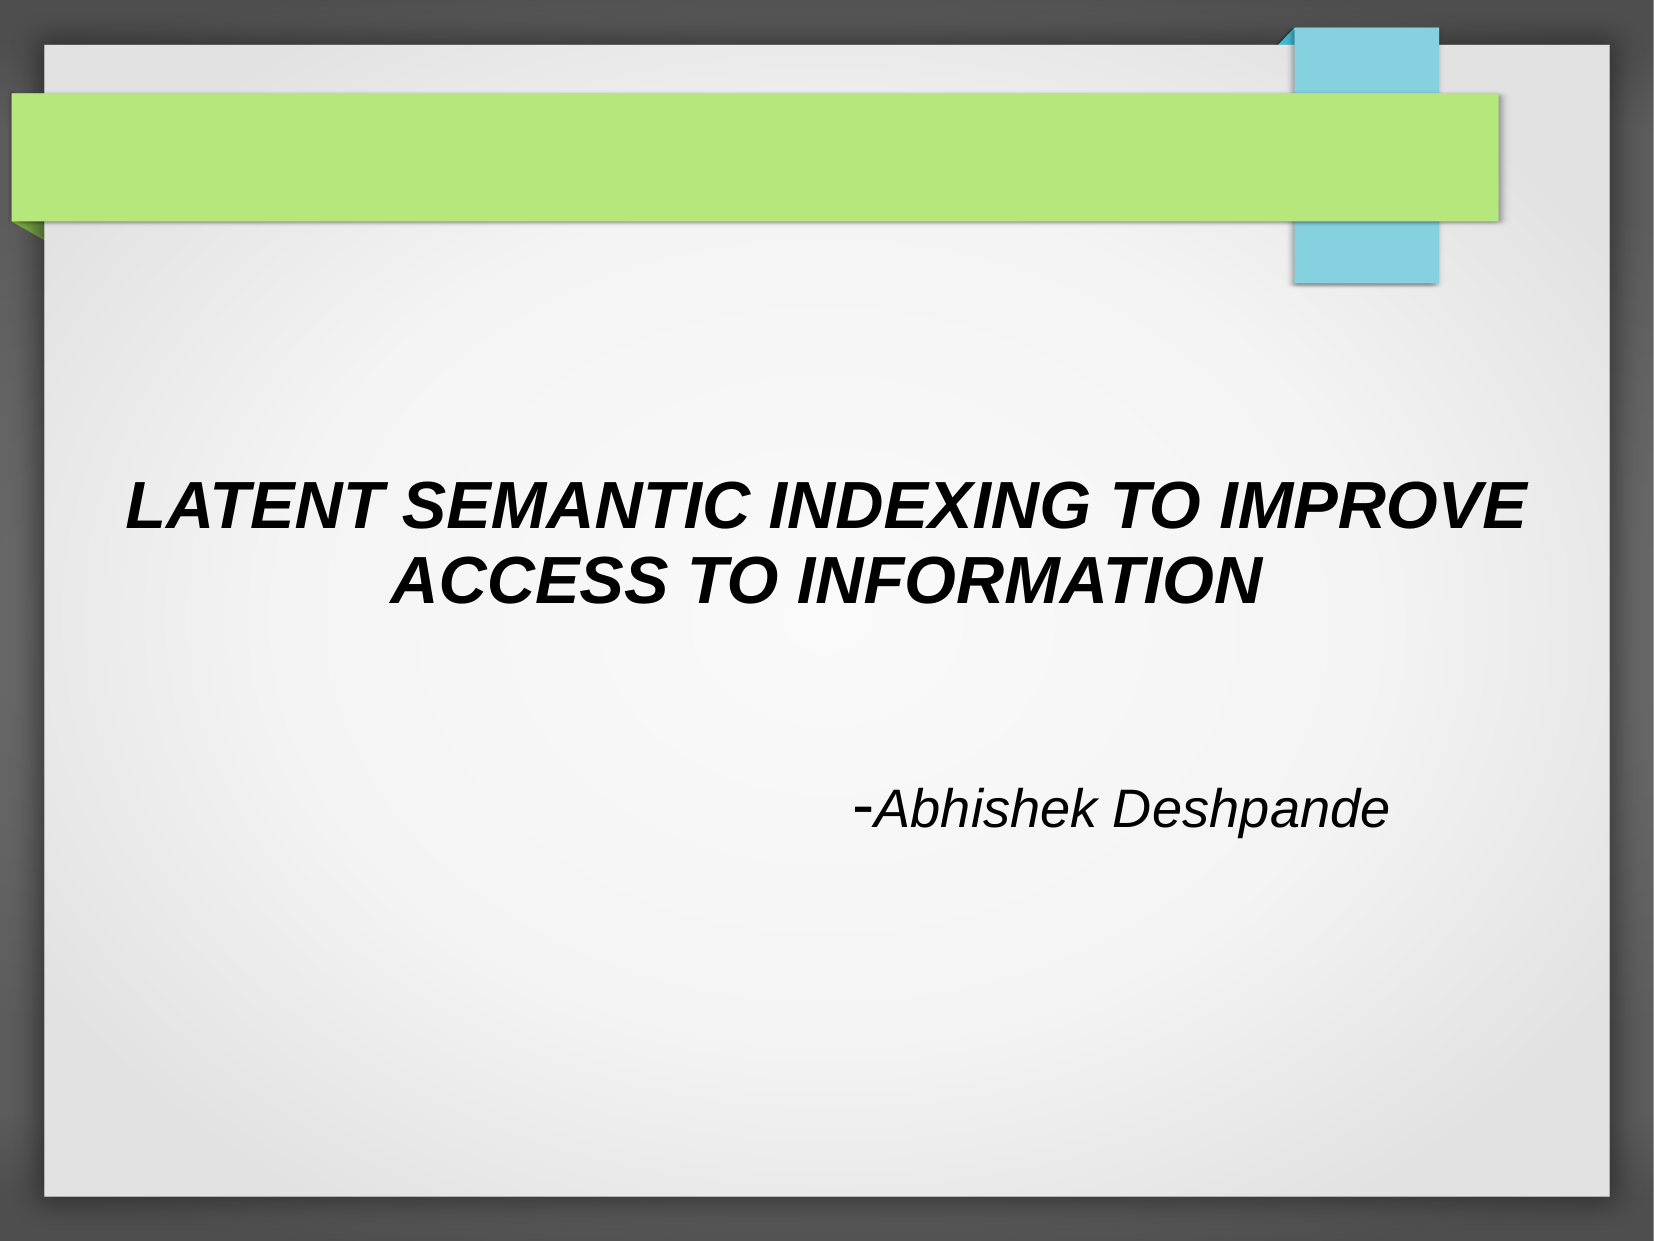

#
LATENT SEMANTIC INDEXING TO IMPROVE ACCESS TO INFORMATION
								-Abhishek Deshpande